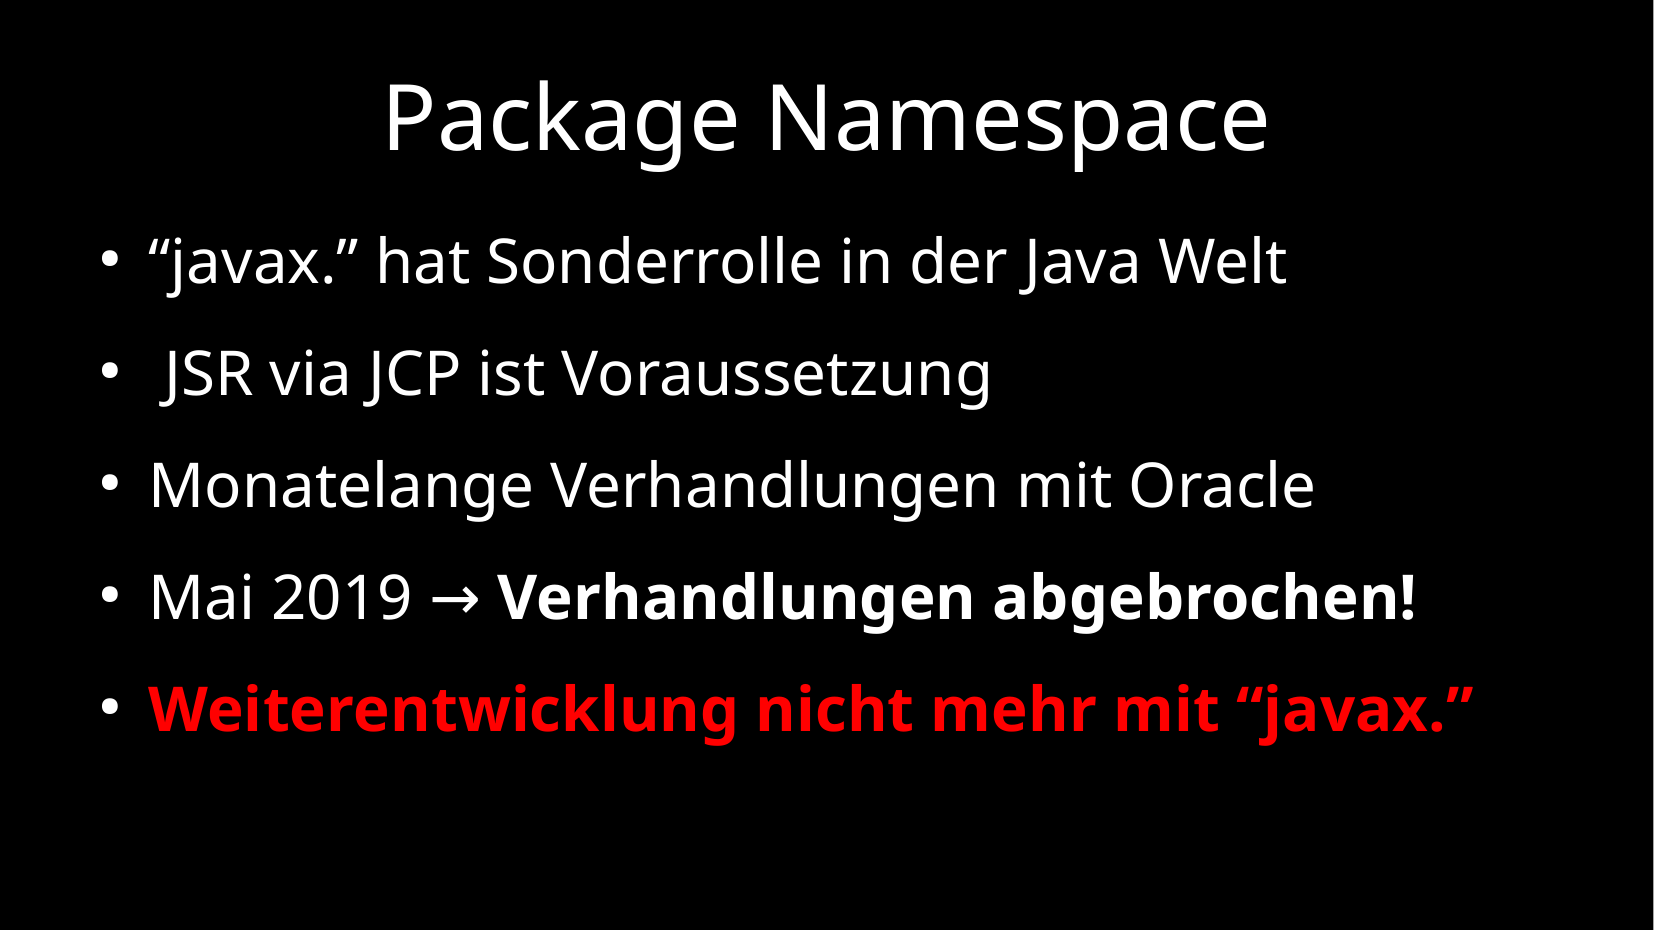

# Package Namespace
“javax.” hat Sonderrolle in der Java Welt
 JSR via JCP ist Voraussetzung
Monatelange Verhandlungen mit Oracle
Mai 2019 → Verhandlungen abgebrochen!
Weiterentwicklung nicht mehr mit “javax.”